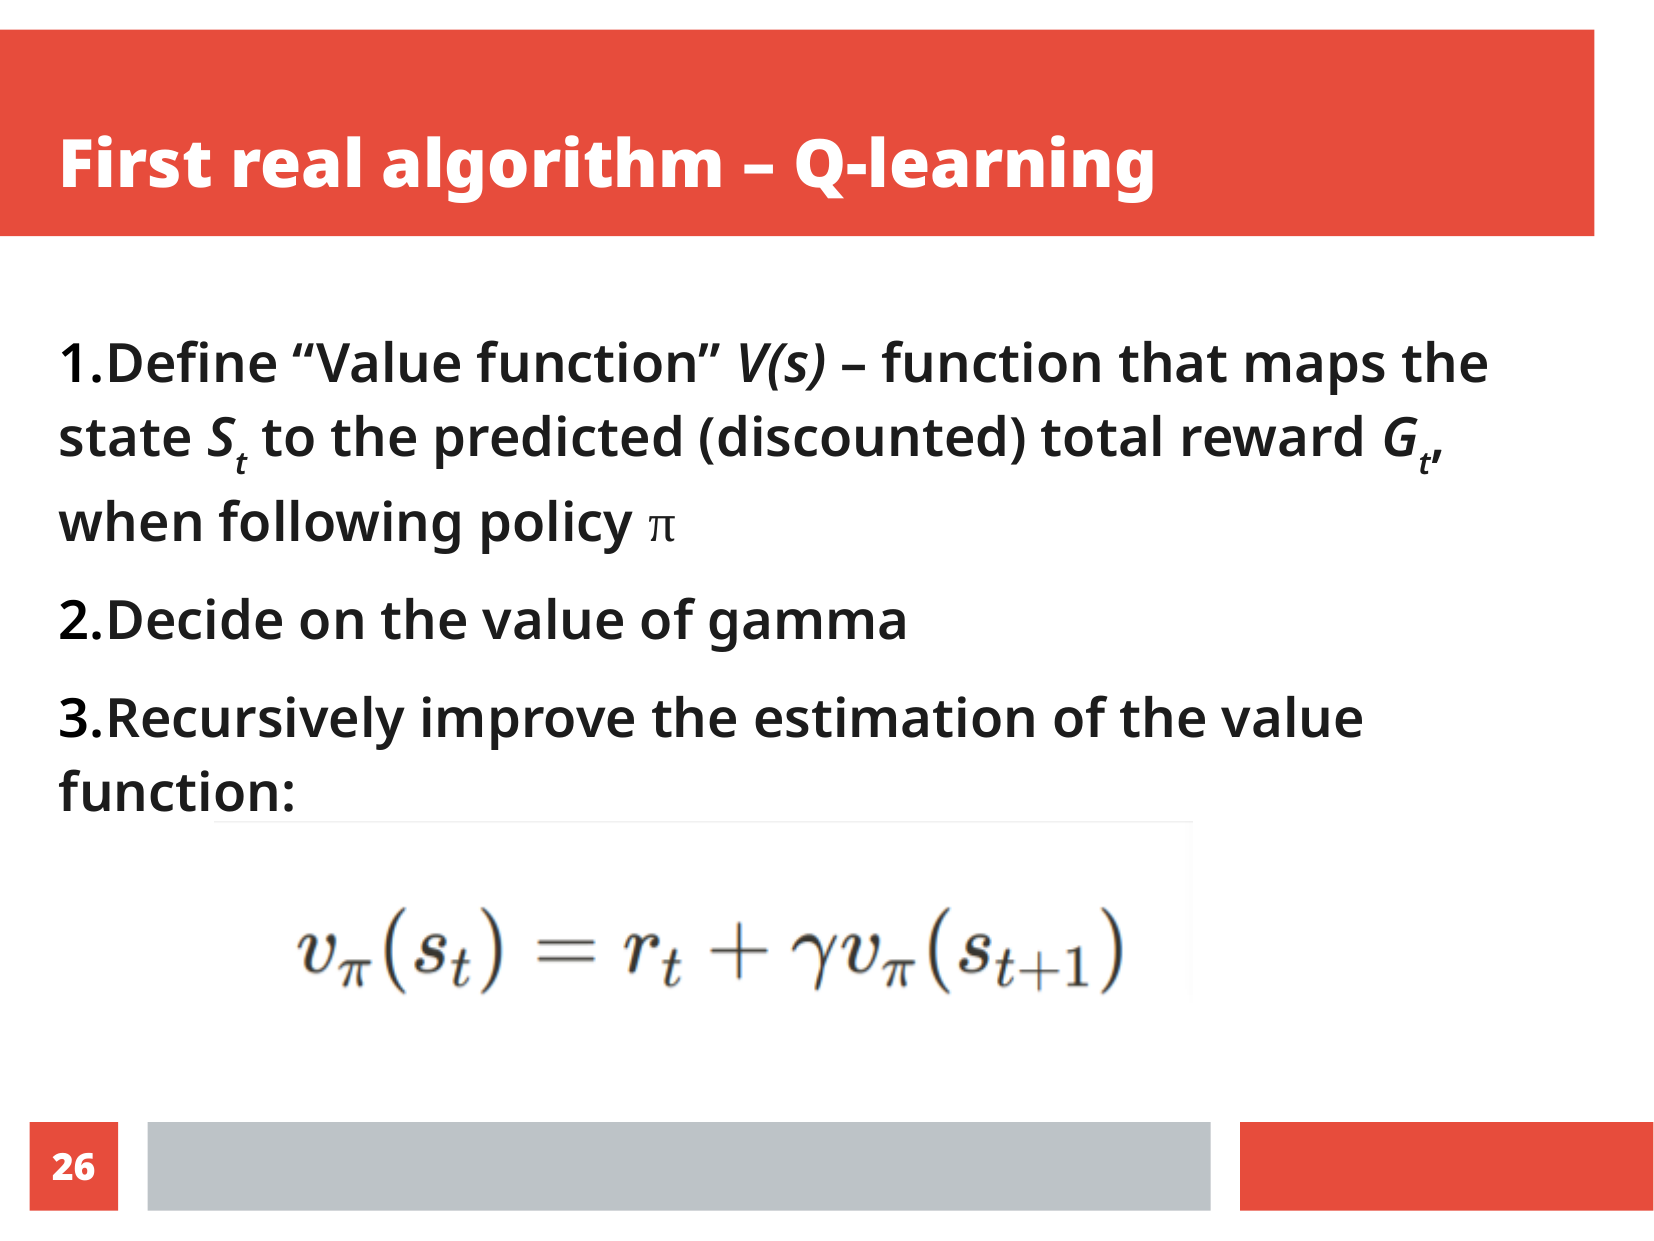

# First real algorithm – Q-learning
Define “Value function” V(s) – function that maps the state St to the predicted (discounted) total reward Gt, when following policy π
Decide on the value of gamma
Recursively improve the estimation of the value function:
26